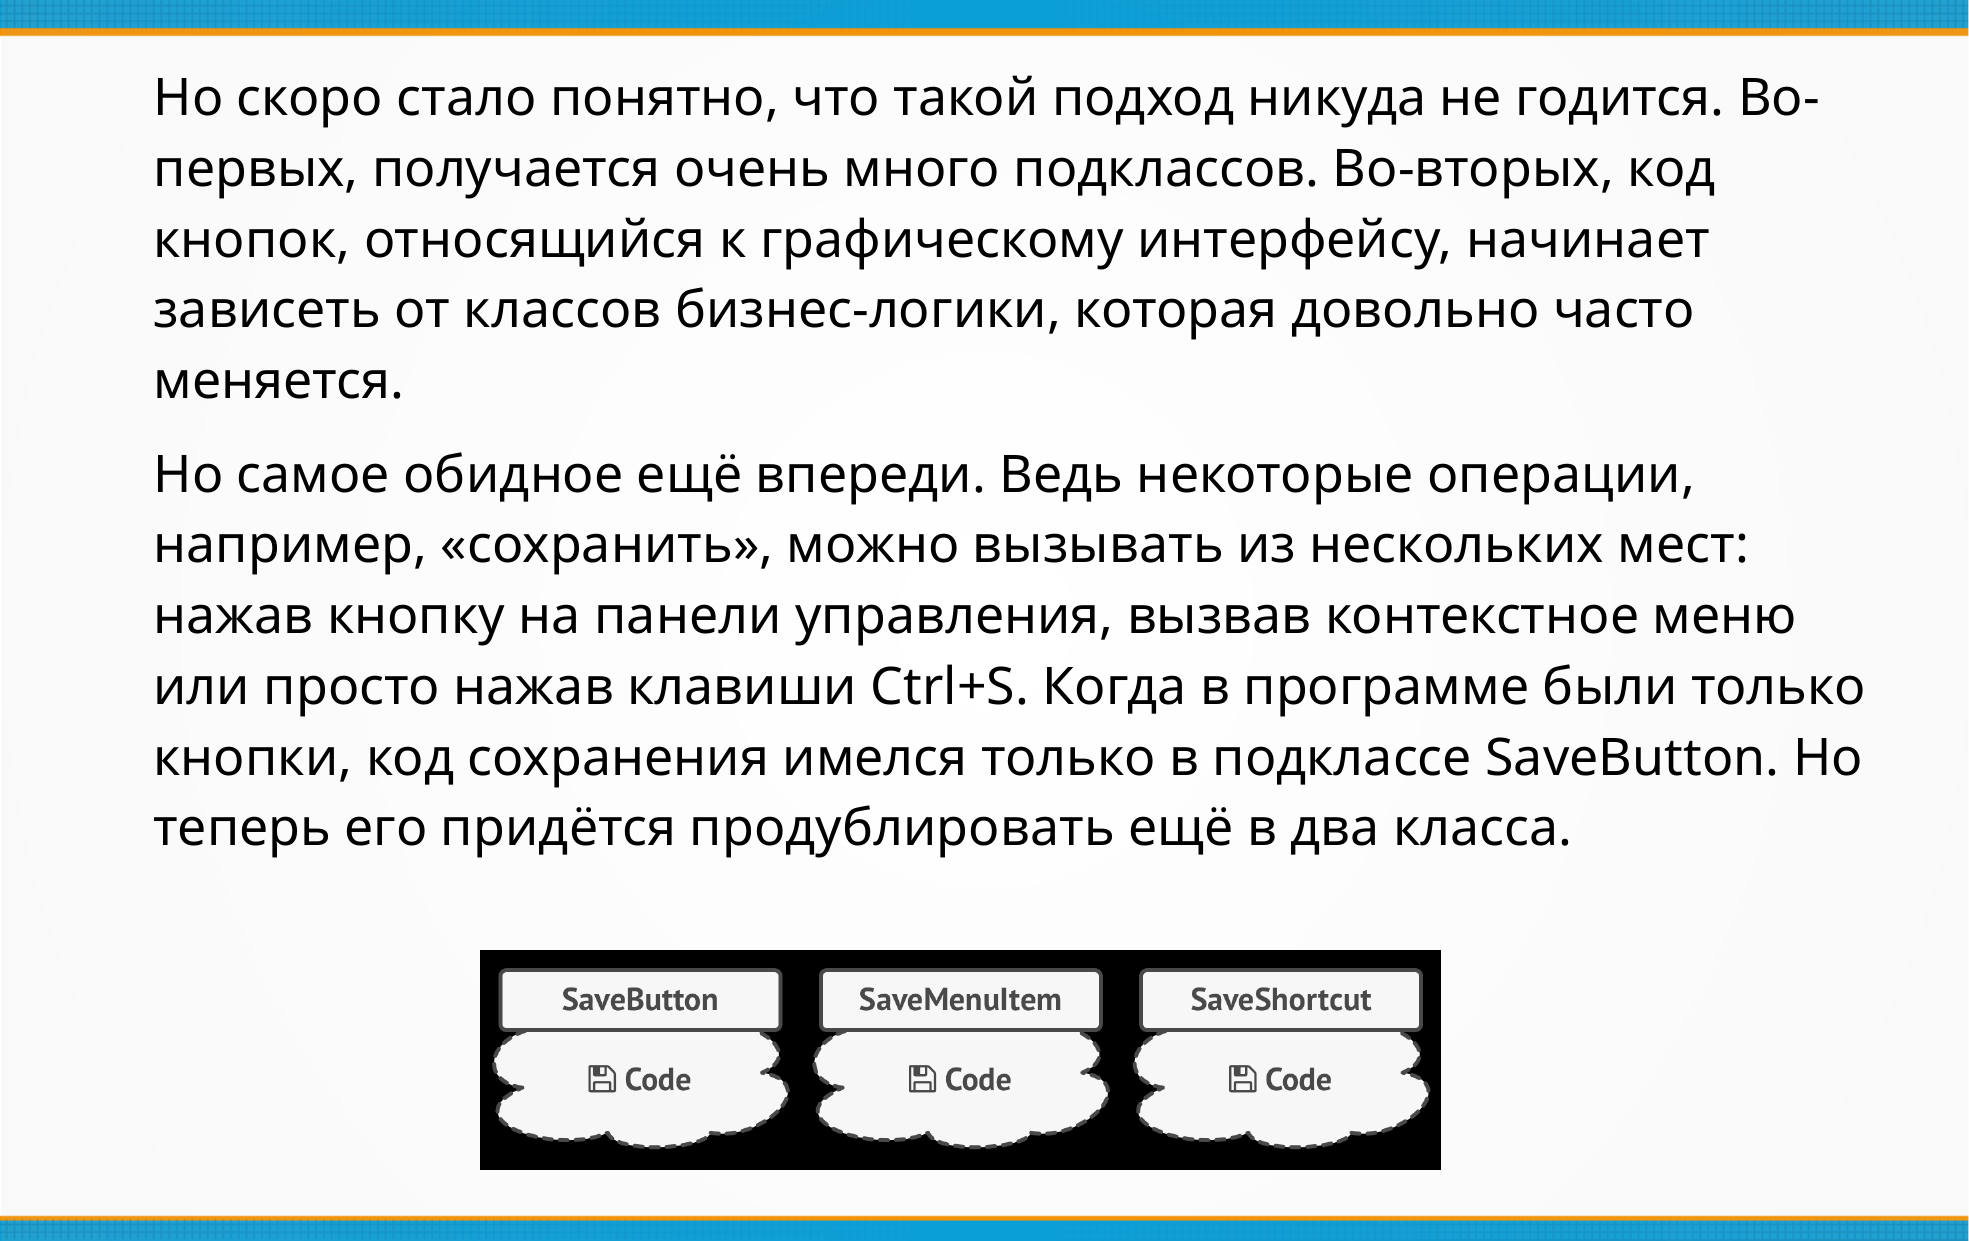

# Но скоро стало понятно, что такой подход никуда не годится. Во-первых, получается очень много подклассов. Во-вторых, код кнопок, относящийся к графическому интерфейсу, начинает зависеть от классов бизнес-логики, которая довольно часто меняется.
Но самое обидное ещё впереди. Ведь некоторые операции, например, «сохранить», можно вызывать из нескольких мест: нажав кнопку на панели управления, вызвав контекстное меню или просто нажав клавиши Ctrl+S. Когда в программе были только кнопки, код сохранения имелся только в подклассе SaveButton. Но теперь его придётся продублировать ещё в два класса.